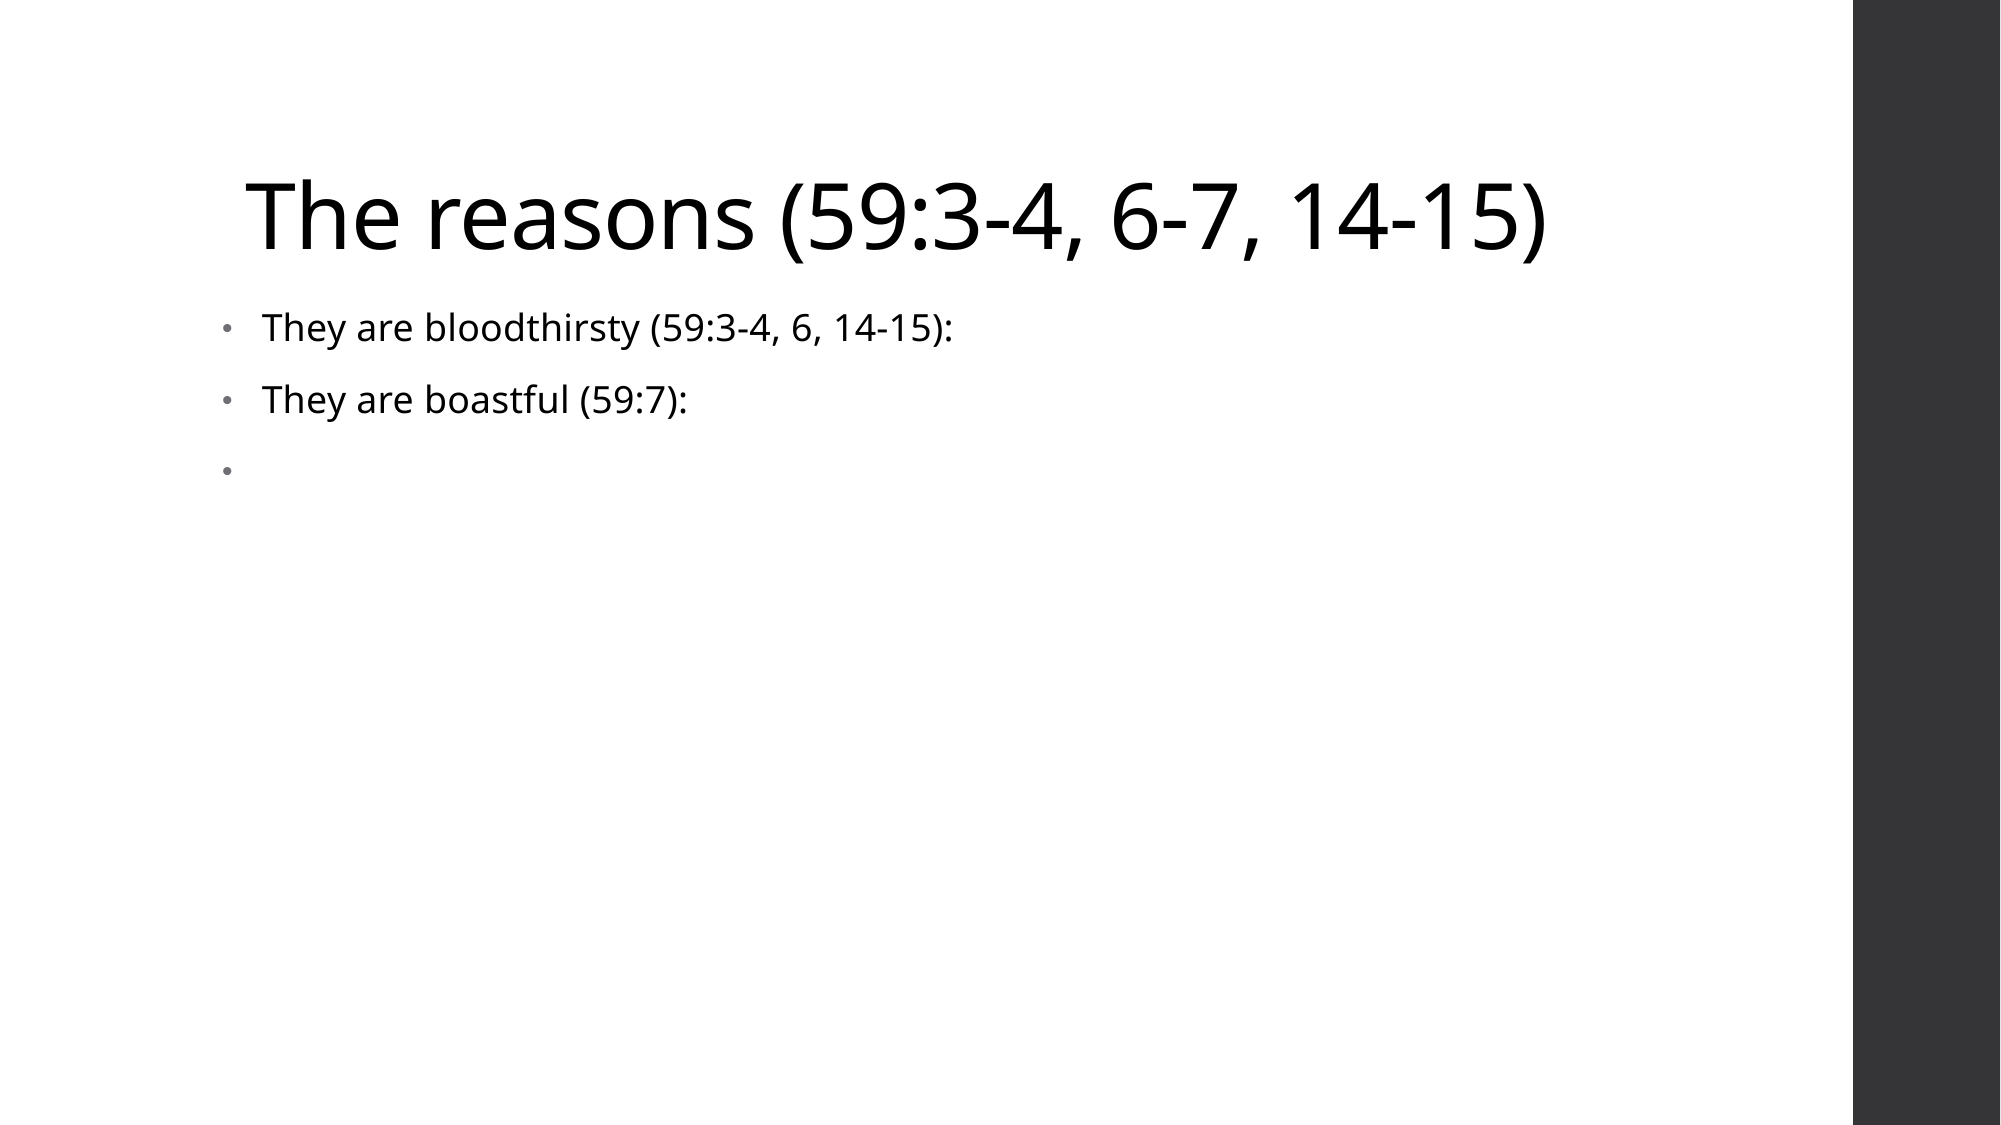

# The reasons (59:3-4, 6-7, 14-15)
 They are bloodthirsty (59:3-4, 6, 14-15):
 They are boastful (59:7):